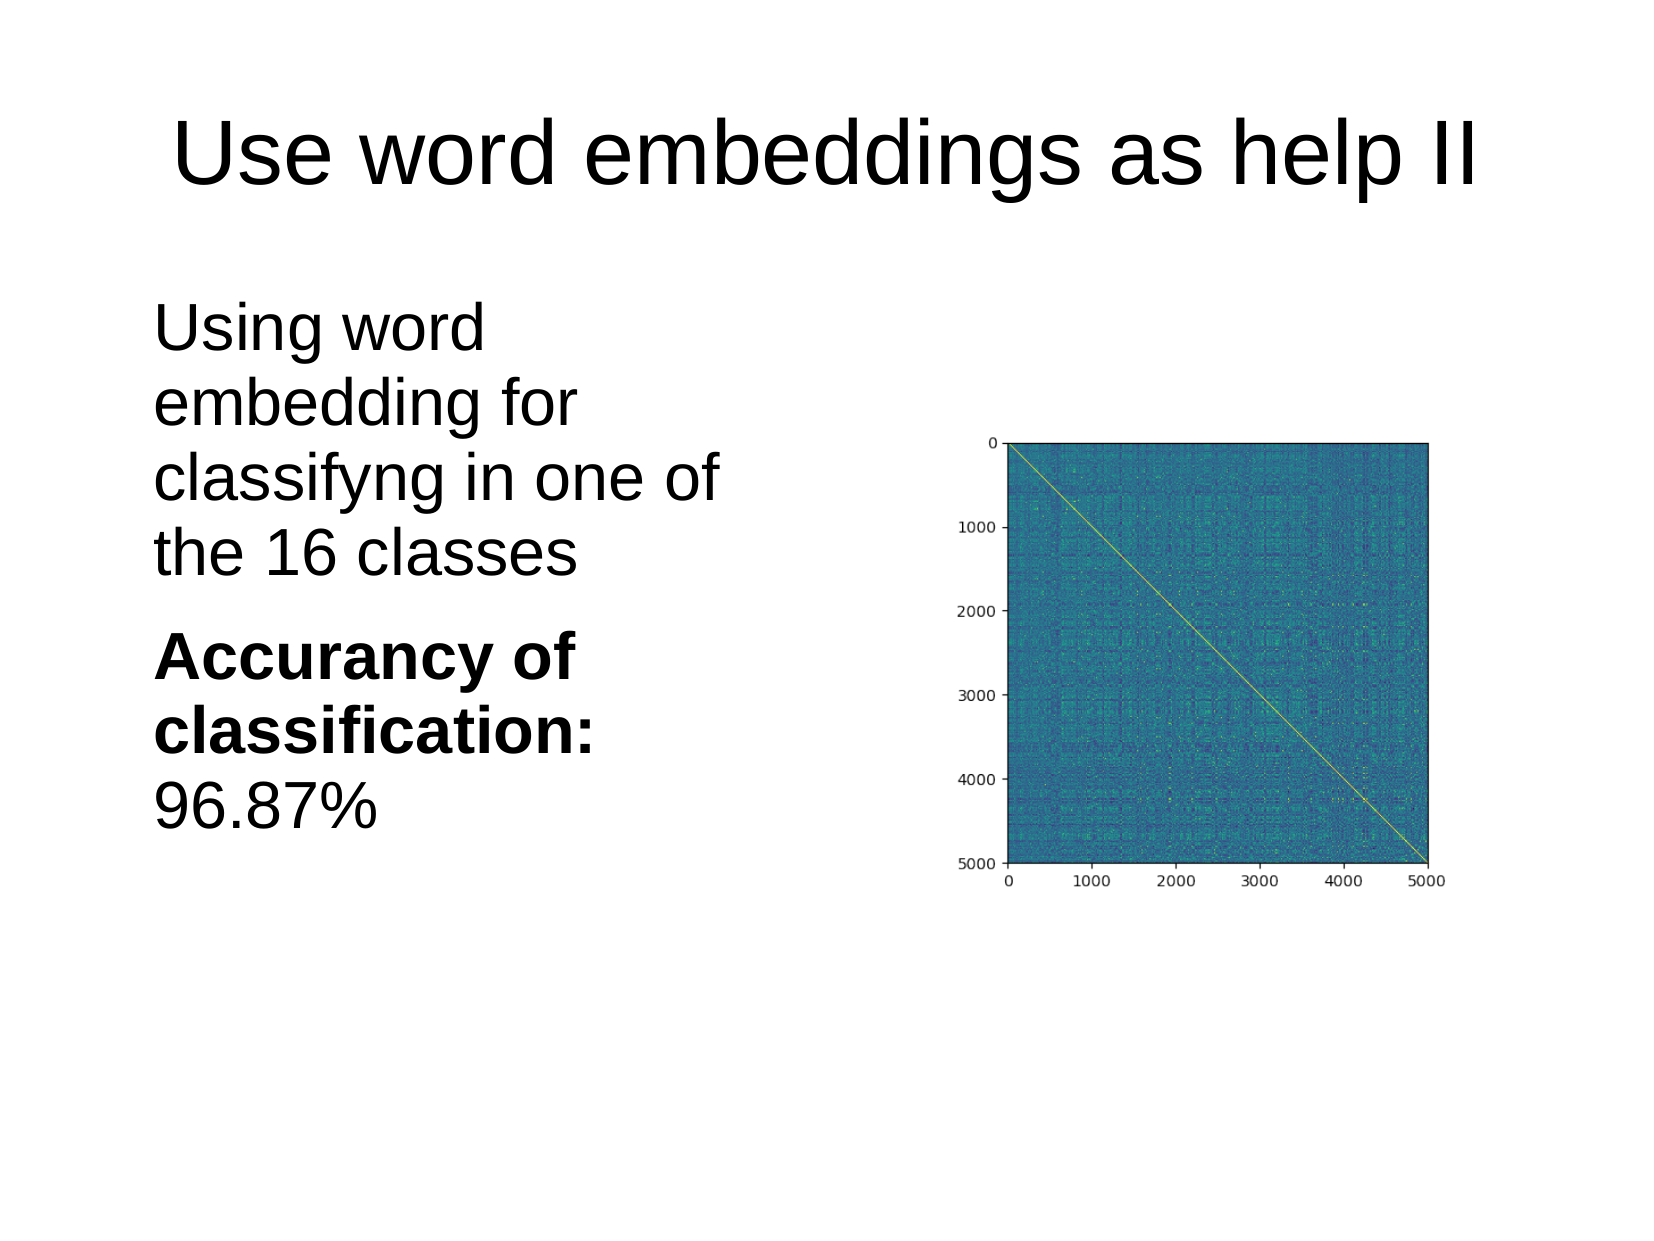

# Use word embeddings as help II
Using word embedding for classifyng in one of the 16 classes
Accurancy of classification: 96.87%